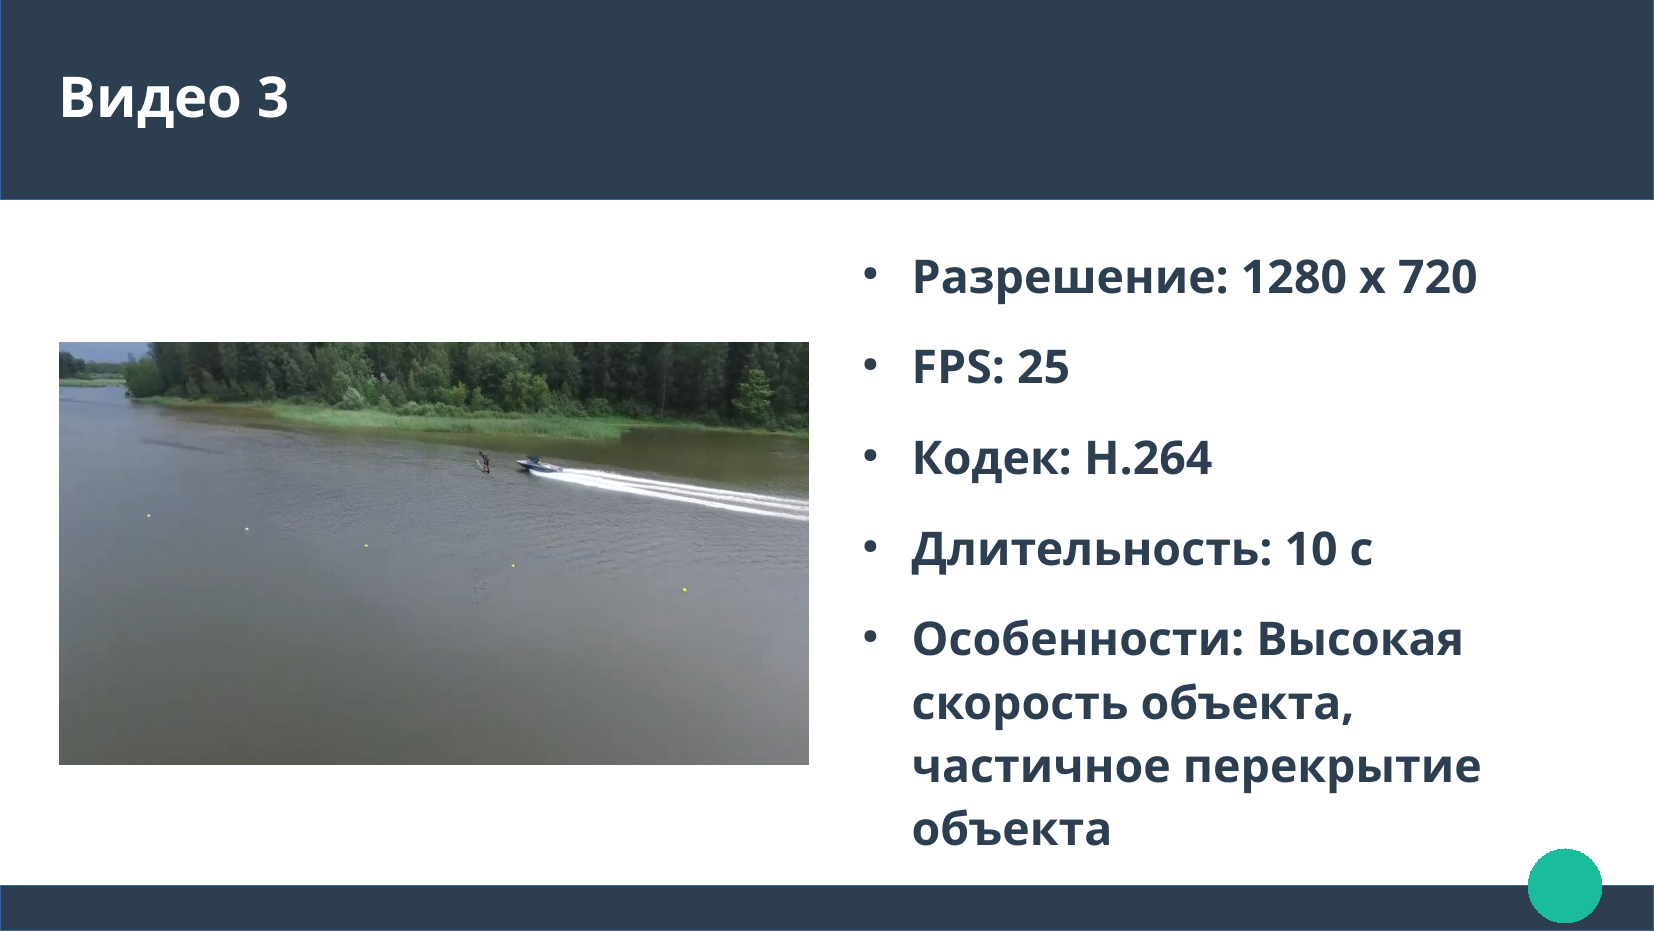

# Видео 3
Разрешение: 1280 x 720
FPS: 25
Кодек: H.264
Длительность: 10 с
Особенности: Высокая скорость объекта, частичное перекрытие объекта